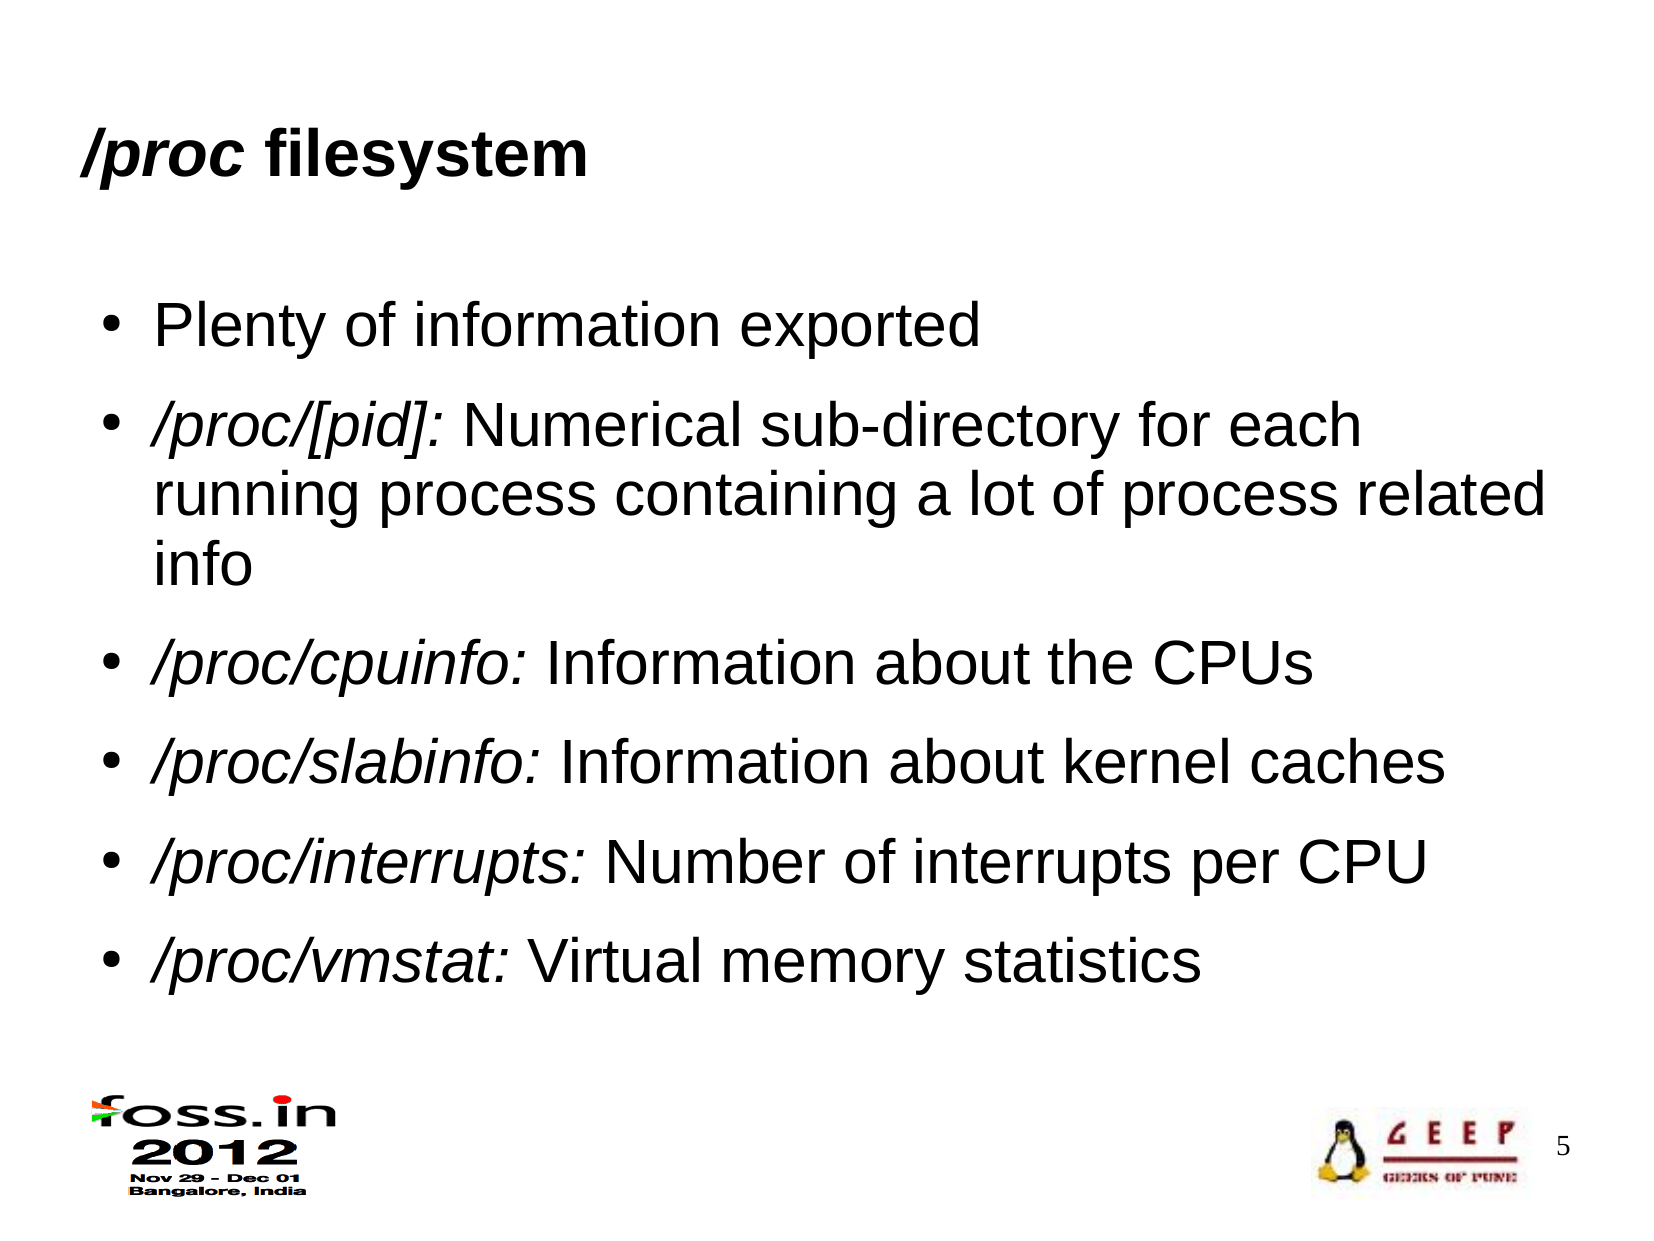

# /proc filesystem
Plenty of information exported
/proc/[pid]: Numerical sub-directory for each running process containing a lot of process related info
/proc/cpuinfo: Information about the CPUs
/proc/slabinfo: Information about kernel caches
/proc/interrupts: Number of interrupts per CPU
/proc/vmstat: Virtual memory statistics
5